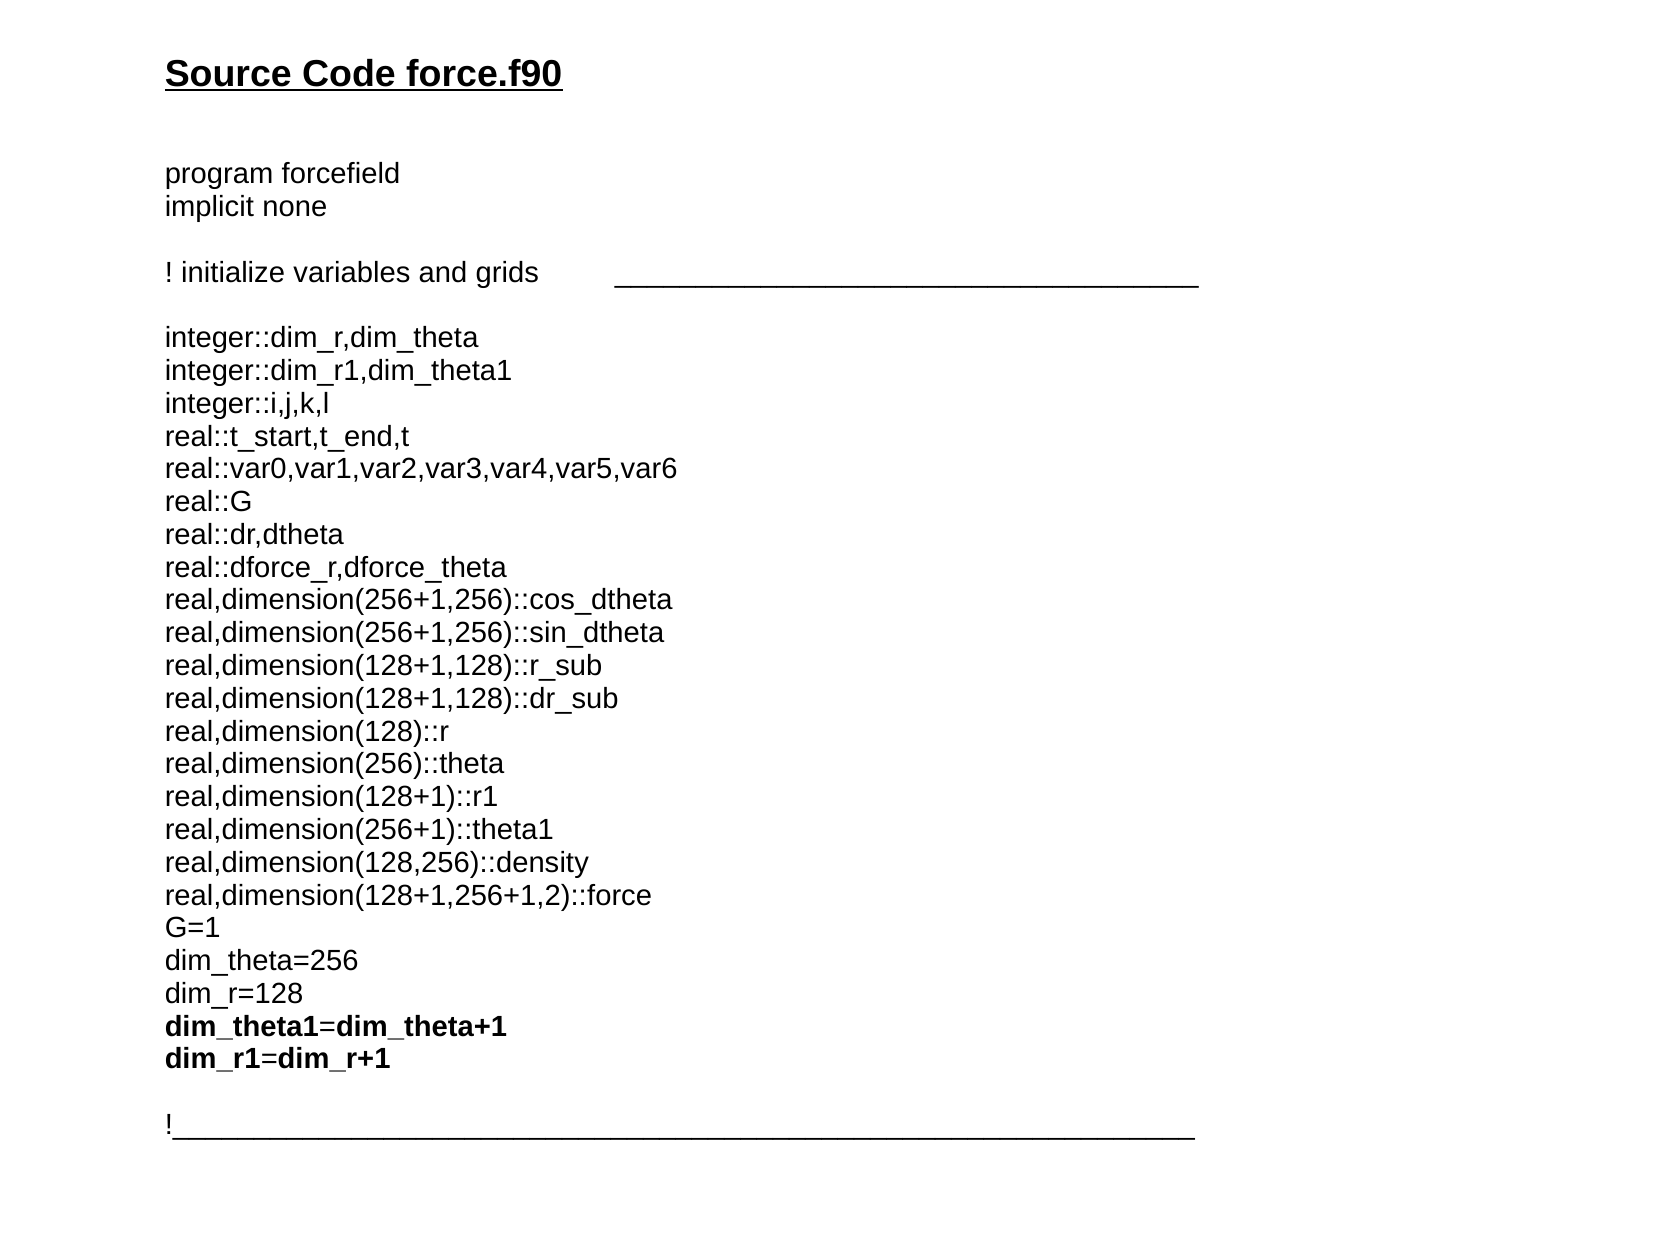

Source Code force.f90
program forcefield
implicit none
! initialize variables and grids	____________________________________
integer::dim_r,dim_theta
integer::dim_r1,dim_theta1
integer::i,j,k,l
real::t_start,t_end,t
real::var0,var1,var2,var3,var4,var5,var6
real::G
real::dr,dtheta
real::dforce_r,dforce_theta
real,dimension(256+1,256)::cos_dtheta
real,dimension(256+1,256)::sin_dtheta
real,dimension(128+1,128)::r_sub
real,dimension(128+1,128)::dr_sub
real,dimension(128)::r
real,dimension(256)::theta
real,dimension(128+1)::r1
real,dimension(256+1)::theta1
real,dimension(128,256)::density
real,dimension(128+1,256+1,2)::force
G=1
dim_theta=256
dim_r=128
dim_theta1=dim_theta+1
dim_r1=dim_r+1
!_______________________________________________________________